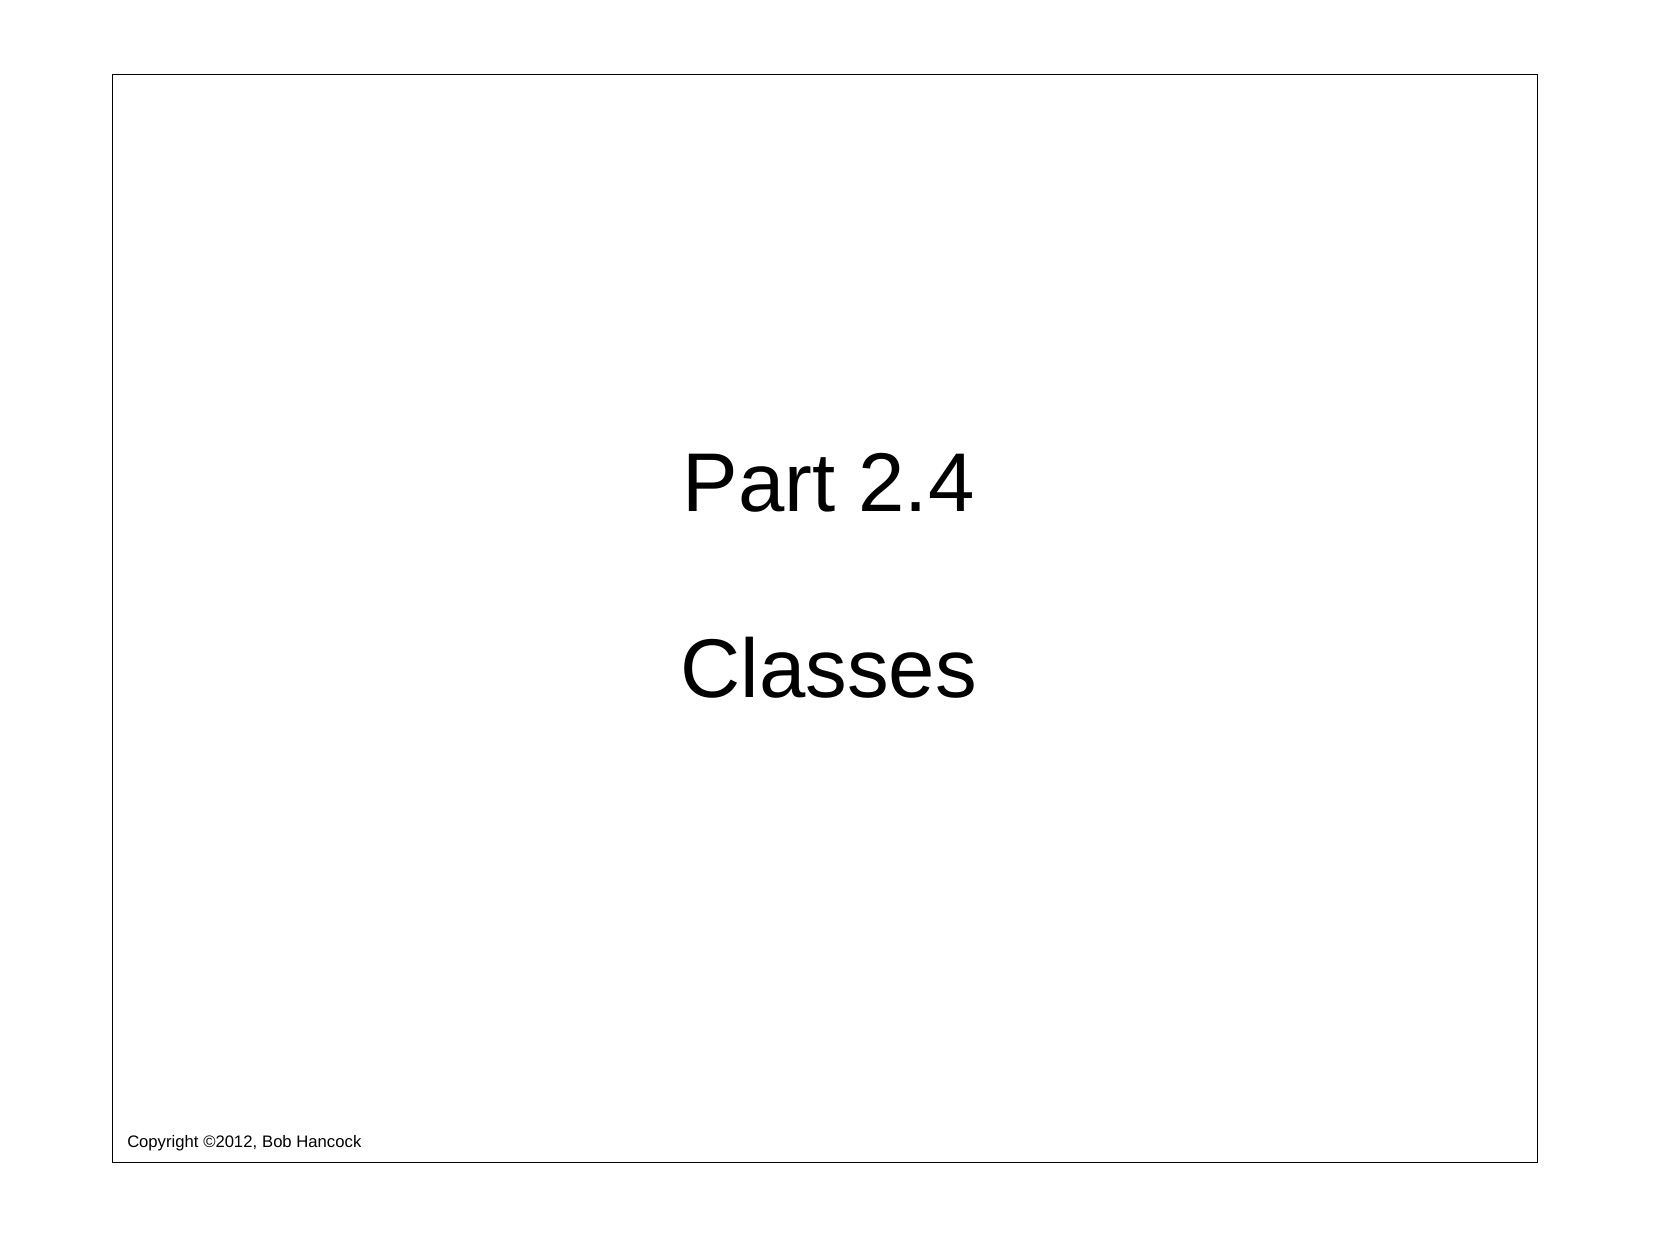

# Part 2.4 Classes
Copyright ©2012, Bob Hancock